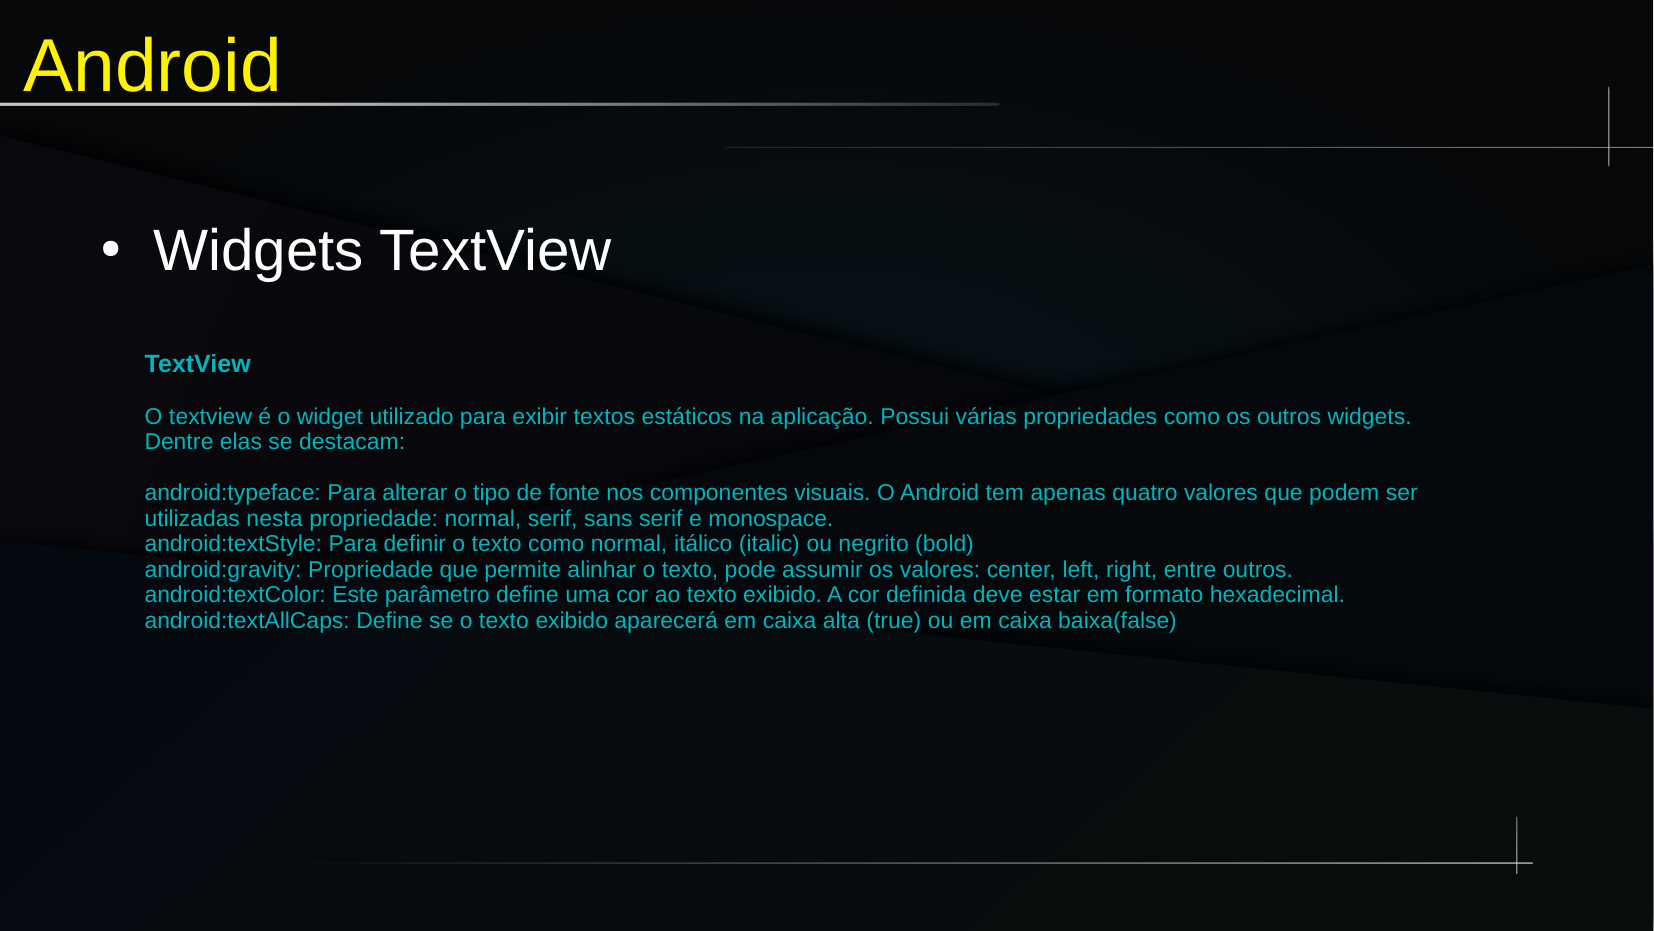

# Android
Widgets TextView
TextView
O textview é o widget utilizado para exibir textos estáticos na aplicação. Possui várias propriedades como os outros widgets. Dentre elas se destacam:
android:typeface: Para alterar o tipo de fonte nos componentes visuais. O Android tem apenas quatro valores que podem ser utilizadas nesta propriedade: normal, serif, sans serif e monospace.
android:textStyle: Para definir o texto como normal, itálico (italic) ou negrito (bold)
android:gravity: Propriedade que permite alinhar o texto, pode assumir os valores: center, left, right, entre outros.
android:textColor: Este parâmetro define uma cor ao texto exibido. A cor definida deve estar em formato hexadecimal.
android:textAllCaps: Define se o texto exibido aparecerá em caixa alta (true) ou em caixa baixa(false)